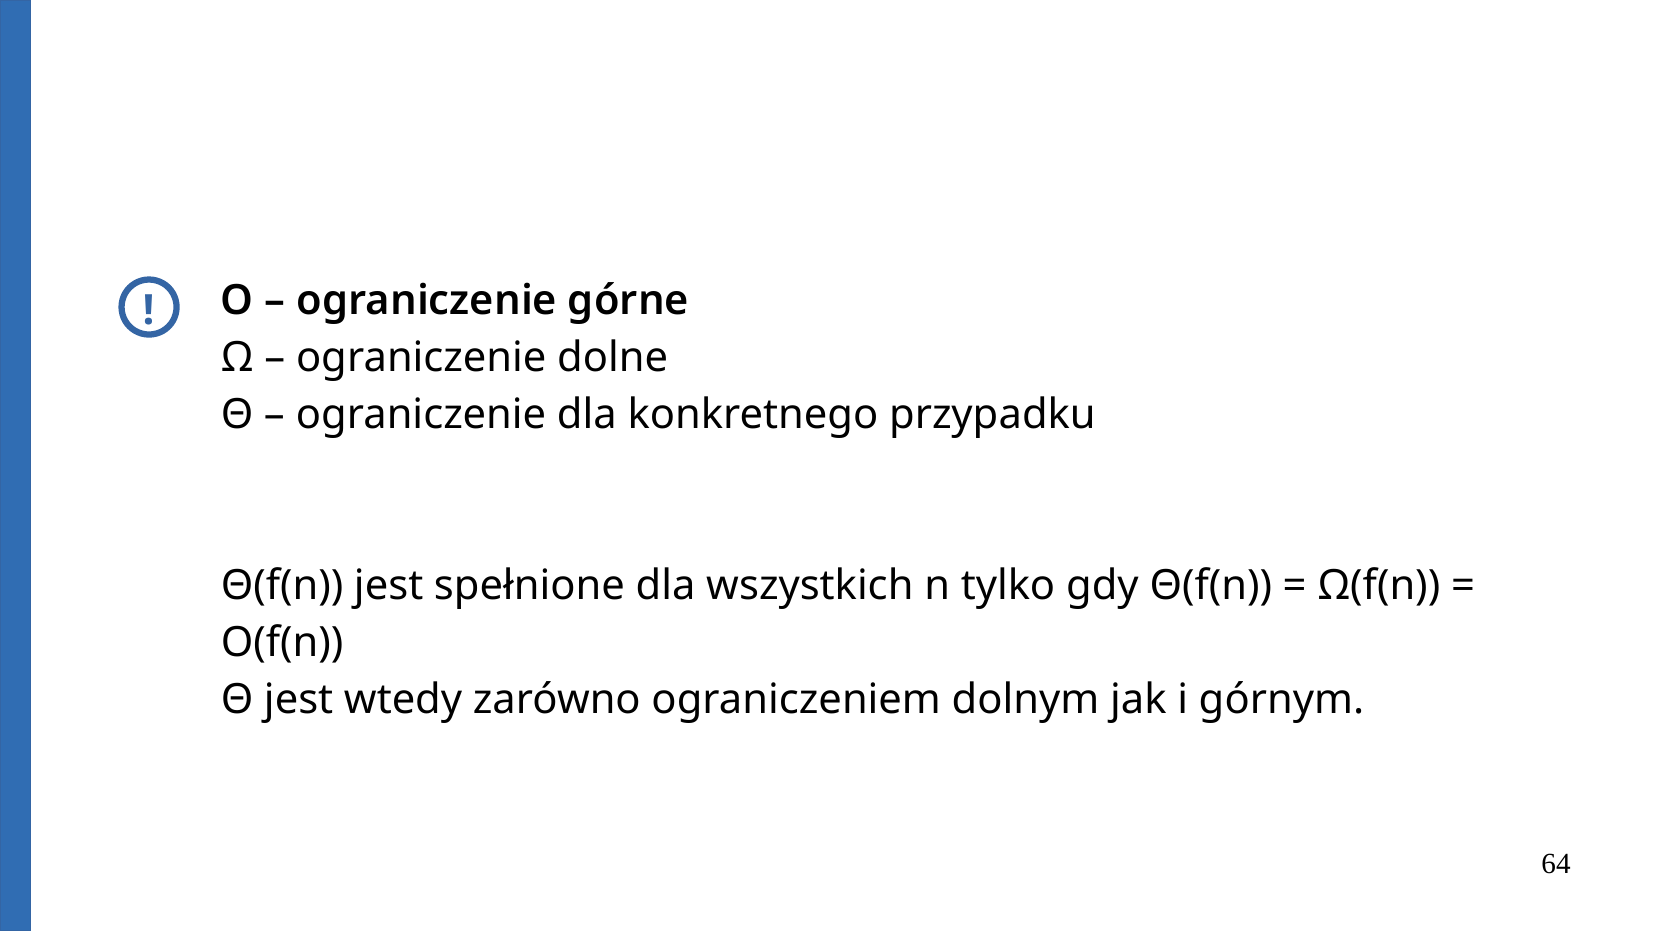

O – ograniczenie górne
Ω – ograniczenie dolne
Θ – ograniczenie dla konkretnego przypadku
Θ(f(n)) jest spełnione dla wszystkich n tylko gdy Θ(f(n)) = Ω(f(n)) = O(f(n))
Θ jest wtedy zarówno ograniczeniem dolnym jak i górnym.
!
!
!
64